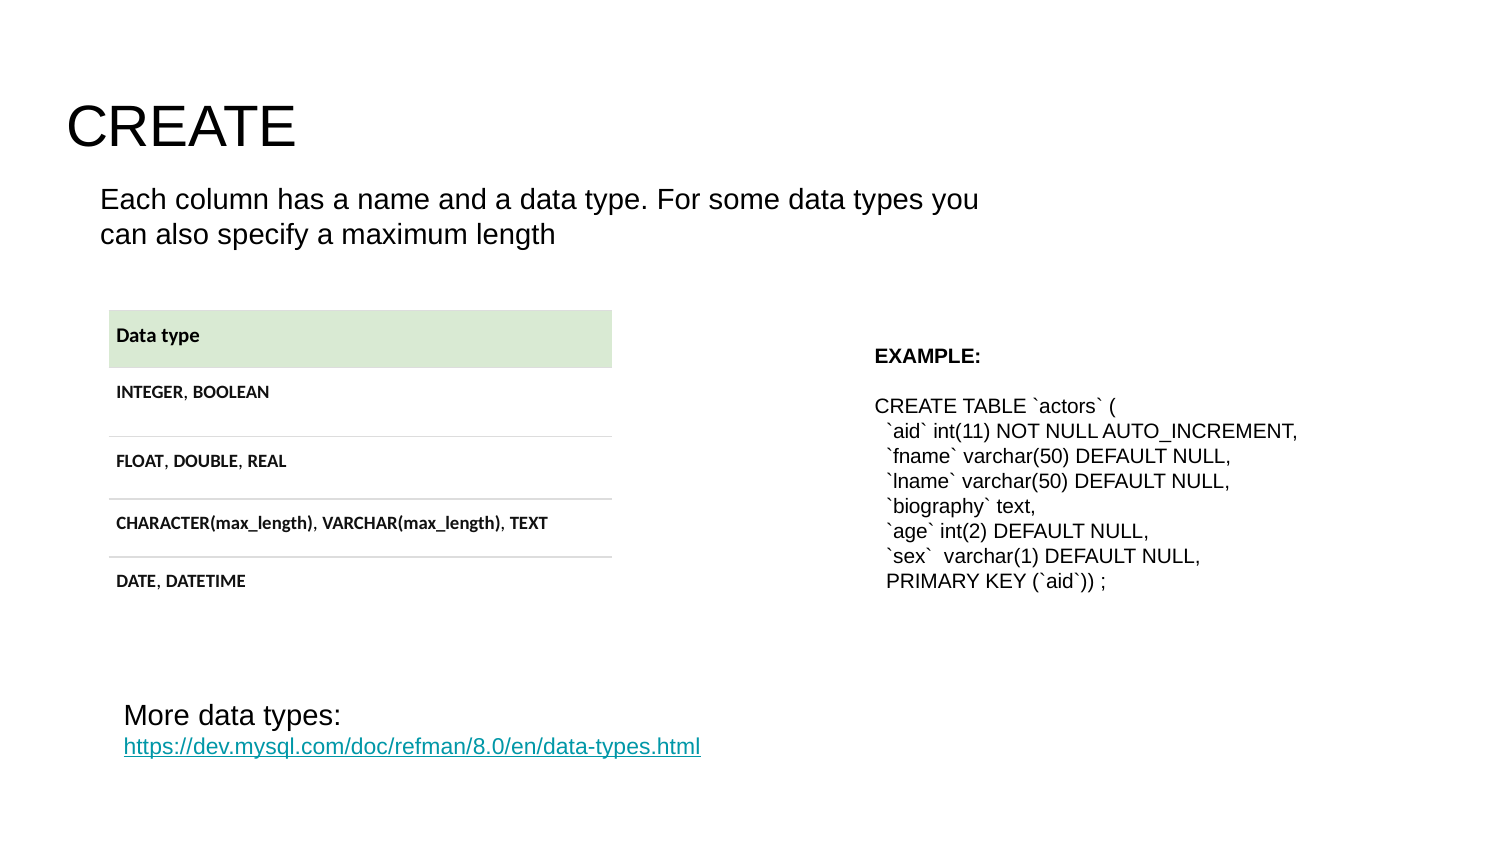

# CREATE
Each column has a name and a data type. For some data types you can also specify a maximum length
| Data type |
| --- |
| INTEGER, BOOLEAN |
| FLOAT, DOUBLE, REAL |
| CHARACTER(max\_length), VARCHAR(max\_length), TEXT |
| DATE, DATETIME |
EXAMPLE:
CREATE TABLE `actors` (
 `aid` int(11) NOT NULL AUTO_INCREMENT,
 `fname` varchar(50) DEFAULT NULL,
 `lname` varchar(50) DEFAULT NULL,
 `biography` text,
 `age` int(2) DEFAULT NULL,
 `sex` varchar(1) DEFAULT NULL,
 PRIMARY KEY (`aid`)) ;
More data types: https://dev.mysql.com/doc/refman/8.0/en/data-types.html